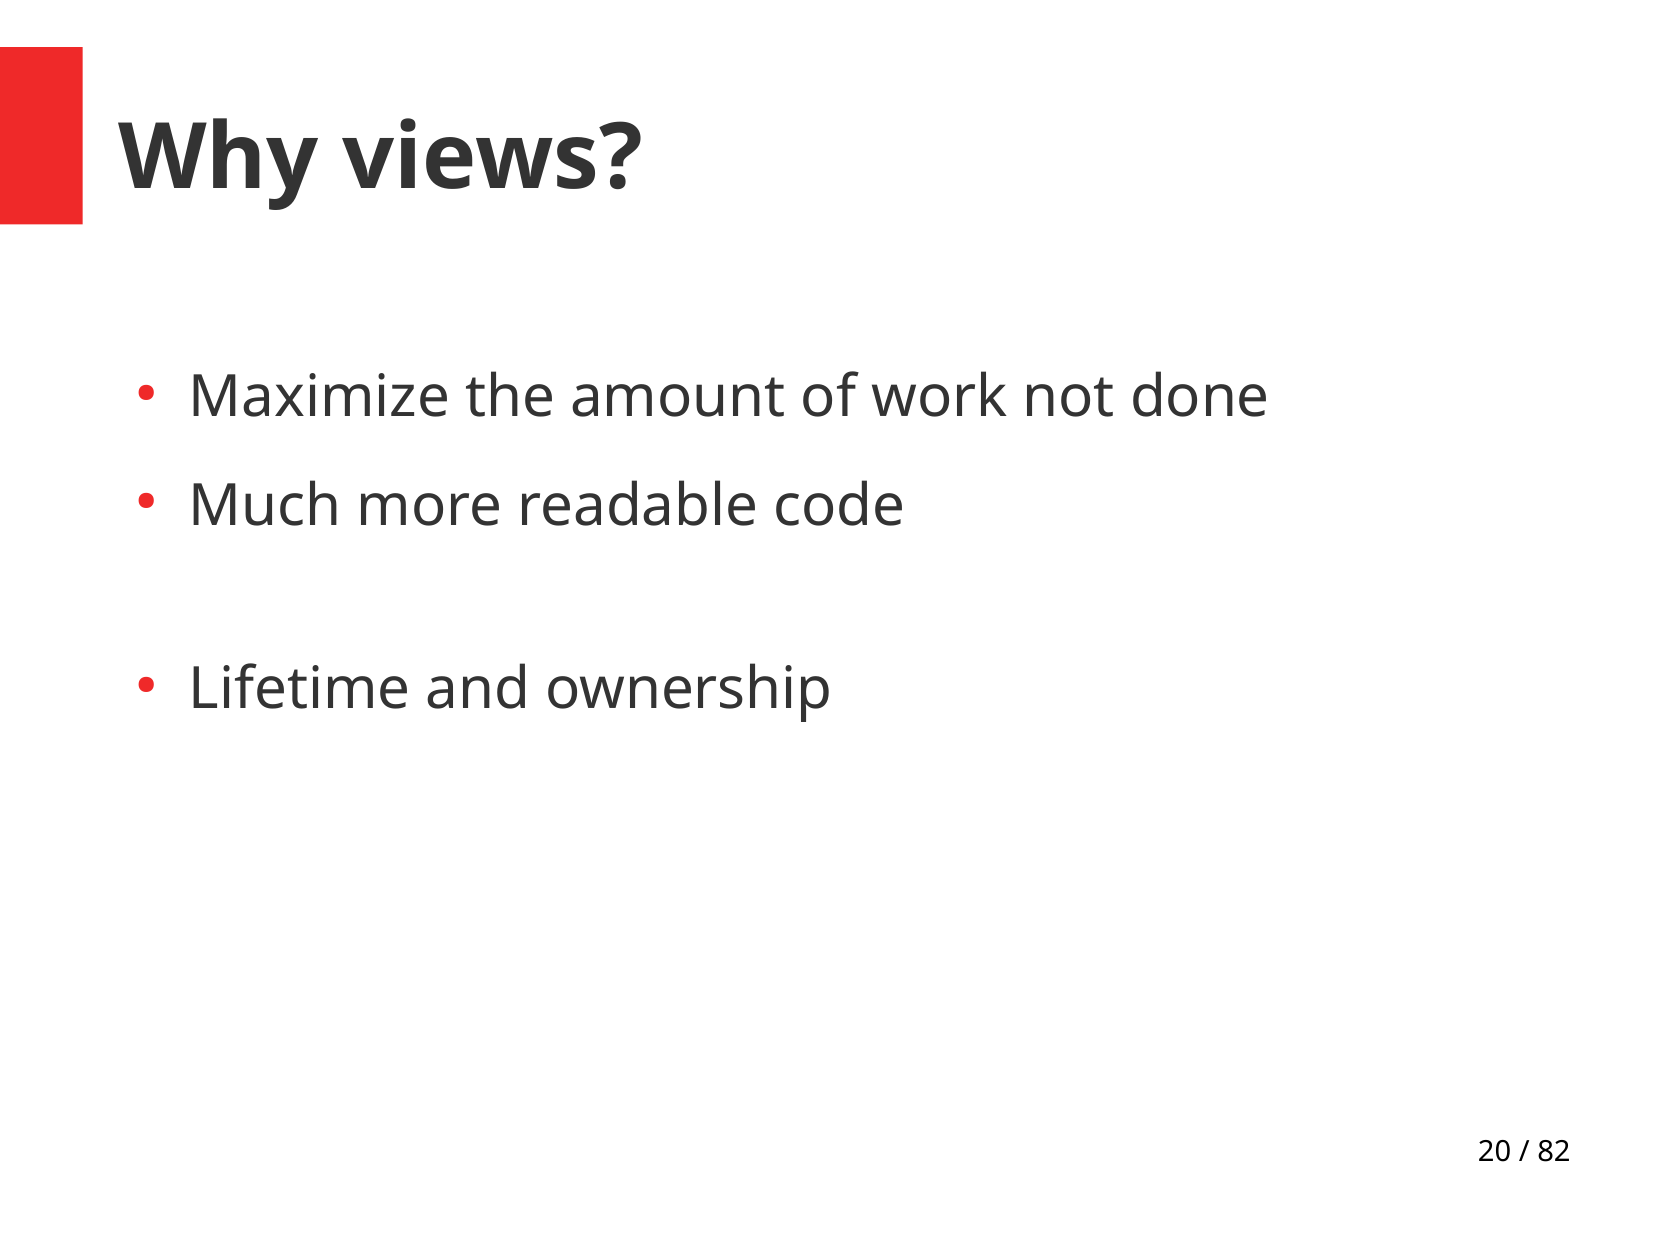

# Why views?
Maximize the amount of work not done
Much more readable code
Lifetime and ownership
20